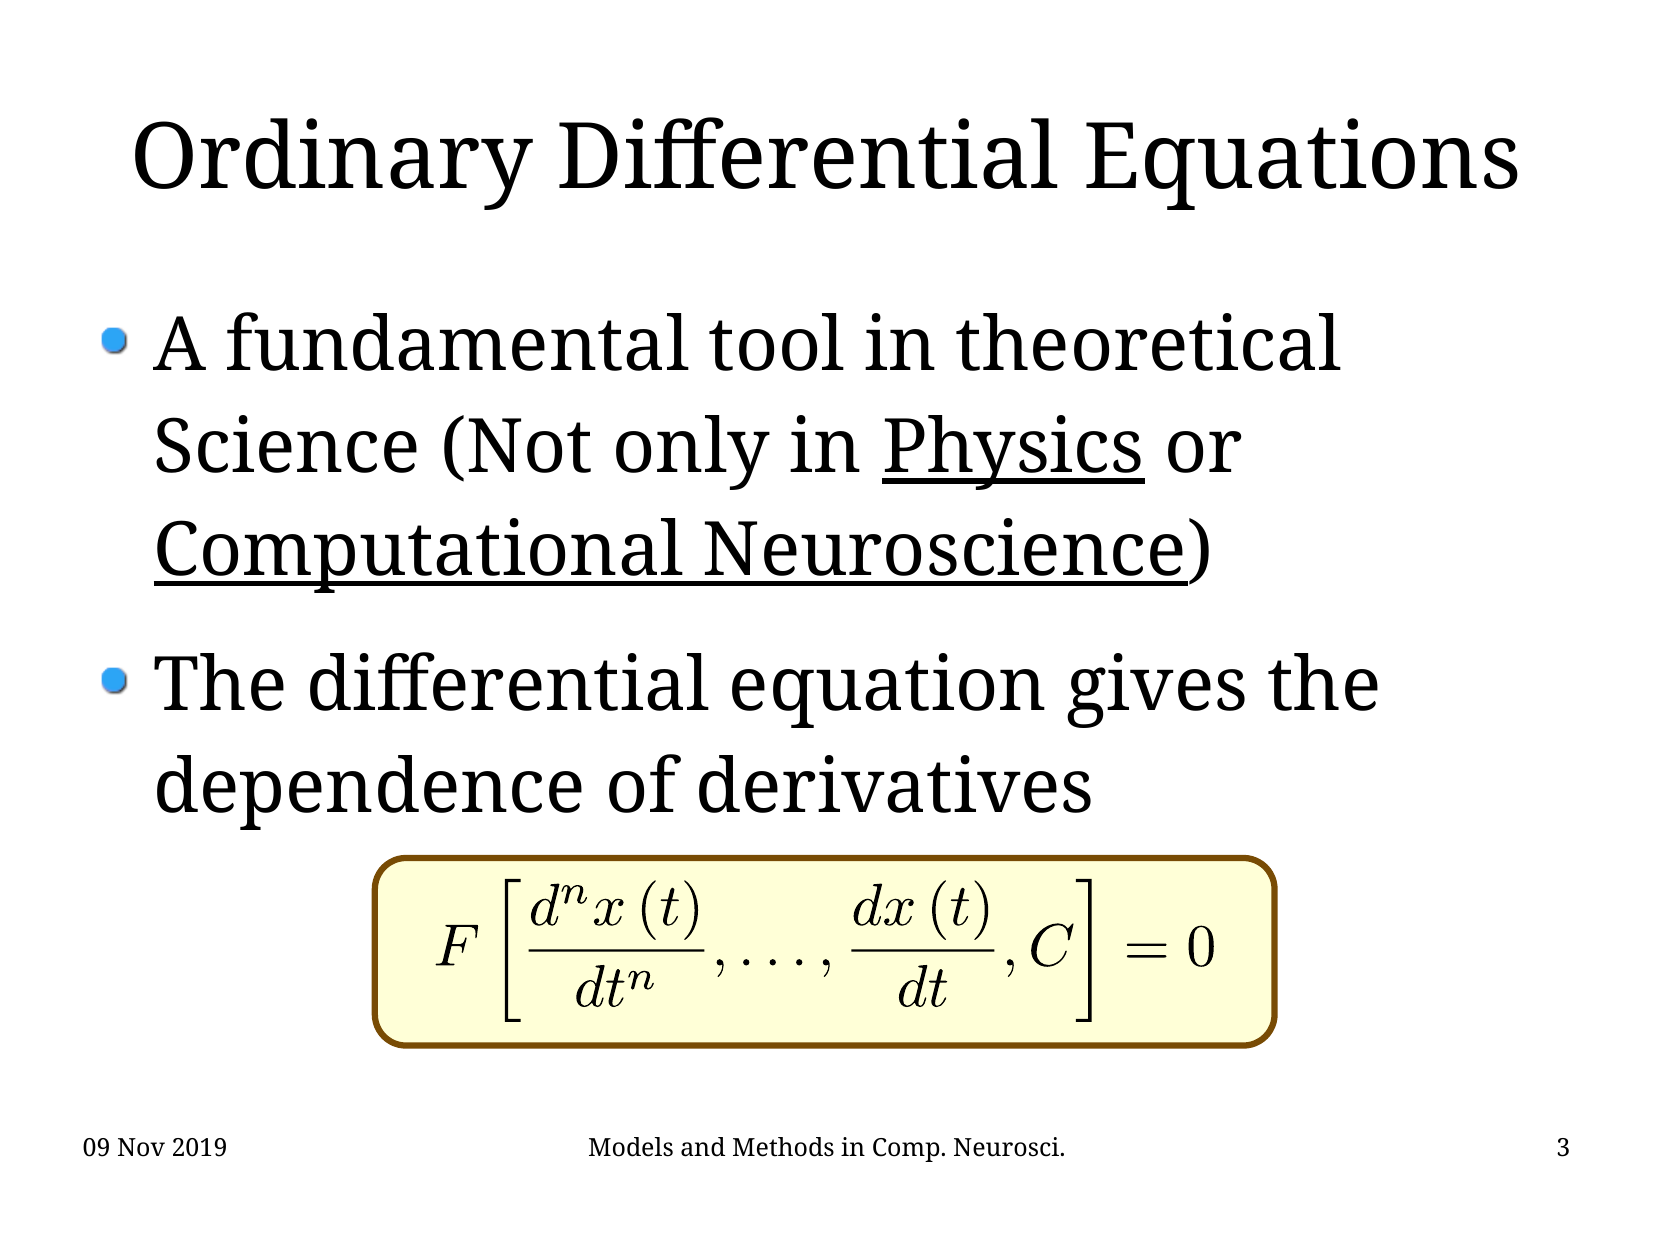

# Ordinary Differential Equations
A fundamental tool in theoretical Science (Not only in Physics or Computational Neuroscience)
The differential equation gives the dependence of derivatives
09 Nov 2019
Models and Methods in Comp. Neurosci.
3